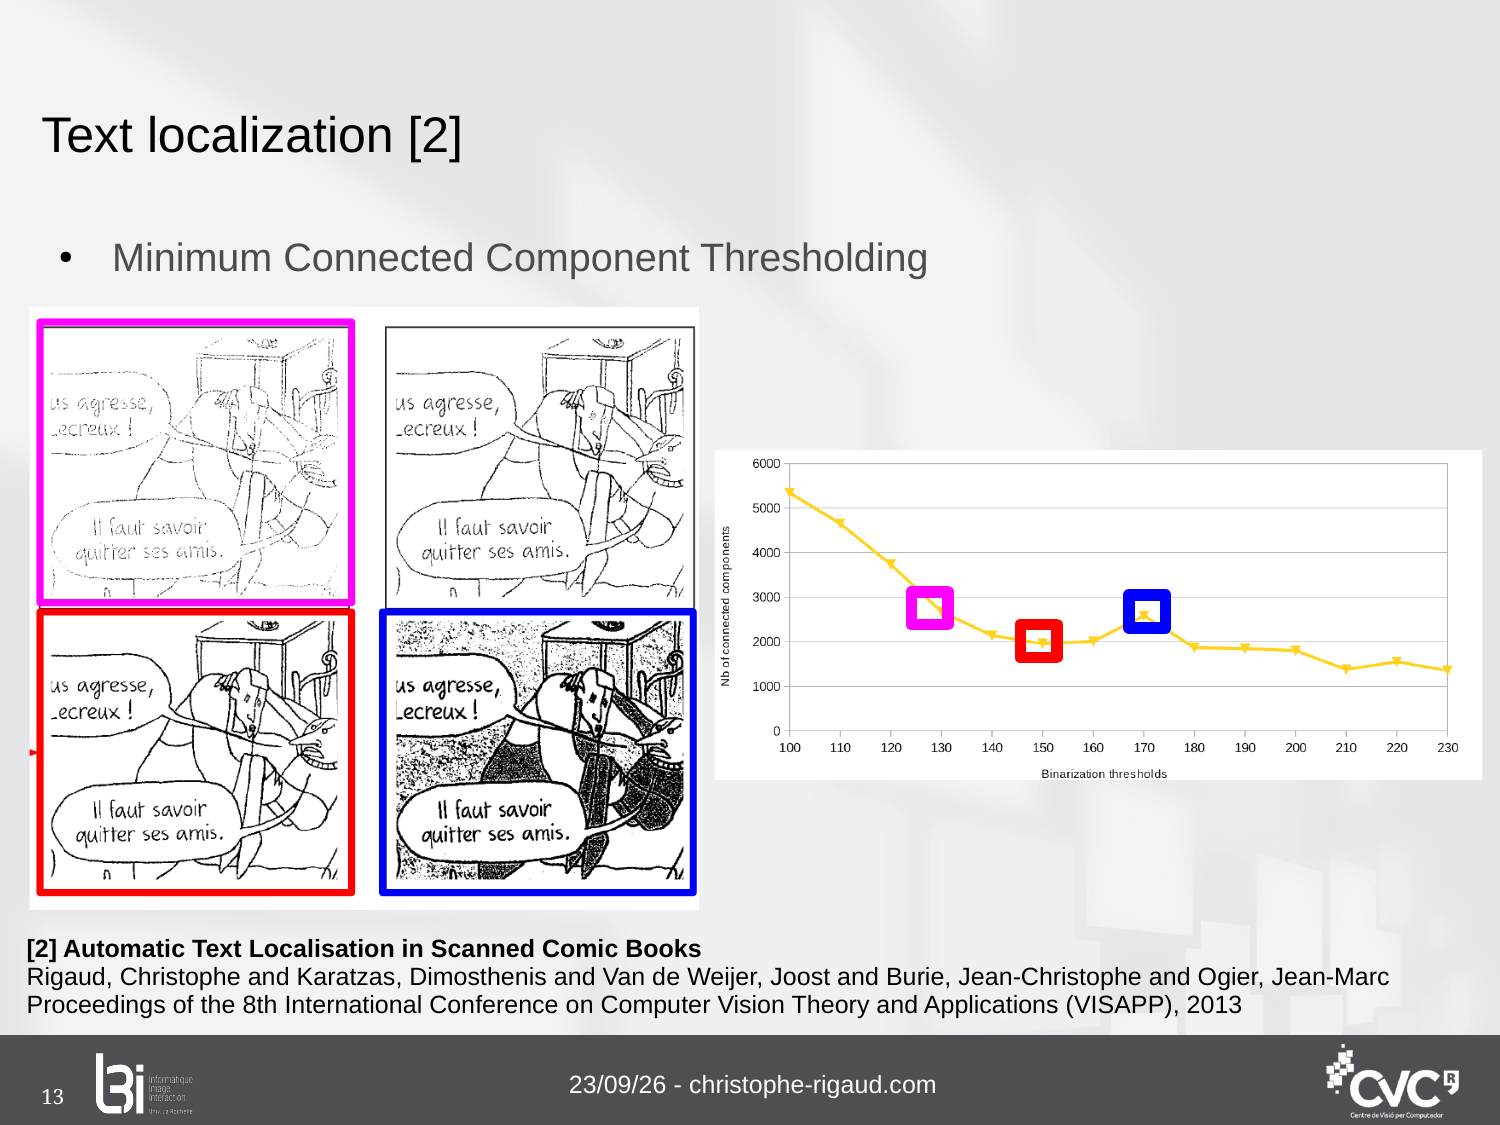

# Text localization [2]
Minimum Connected Component Thresholding
[2] Automatic Text Localisation in Scanned Comic Books
Rigaud, Christophe and Karatzas, Dimosthenis and Van de Weijer, Joost and Burie, Jean-Christophe and Ogier, Jean-Marc
Proceedings of the 8th International Conference on Computer Vision Theory and Applications (VISAPP), 2013
 - christophe-rigaud.com
13
First minimum